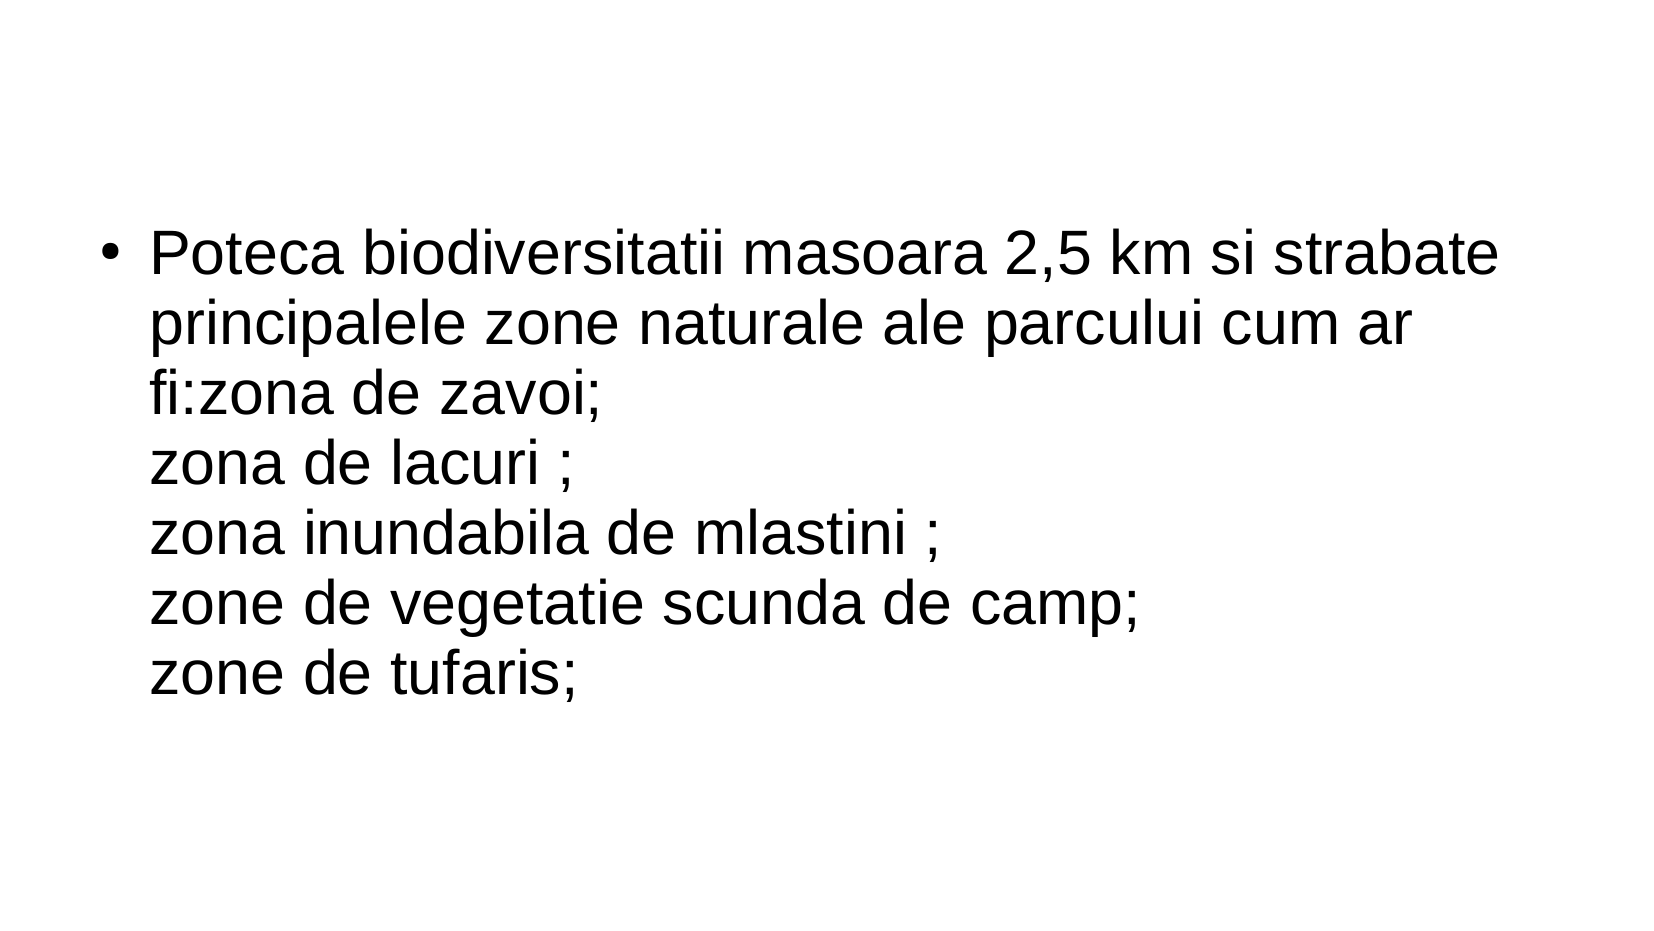

#
Poteca biodiversitatii masoara 2,5 km si strabate principalele zone naturale ale parcului cum ar fi:zona de zavoi; zona de lacuri ; zona inundabila de mlastini ; zone de vegetatie scunda de camp; zone de tufaris;